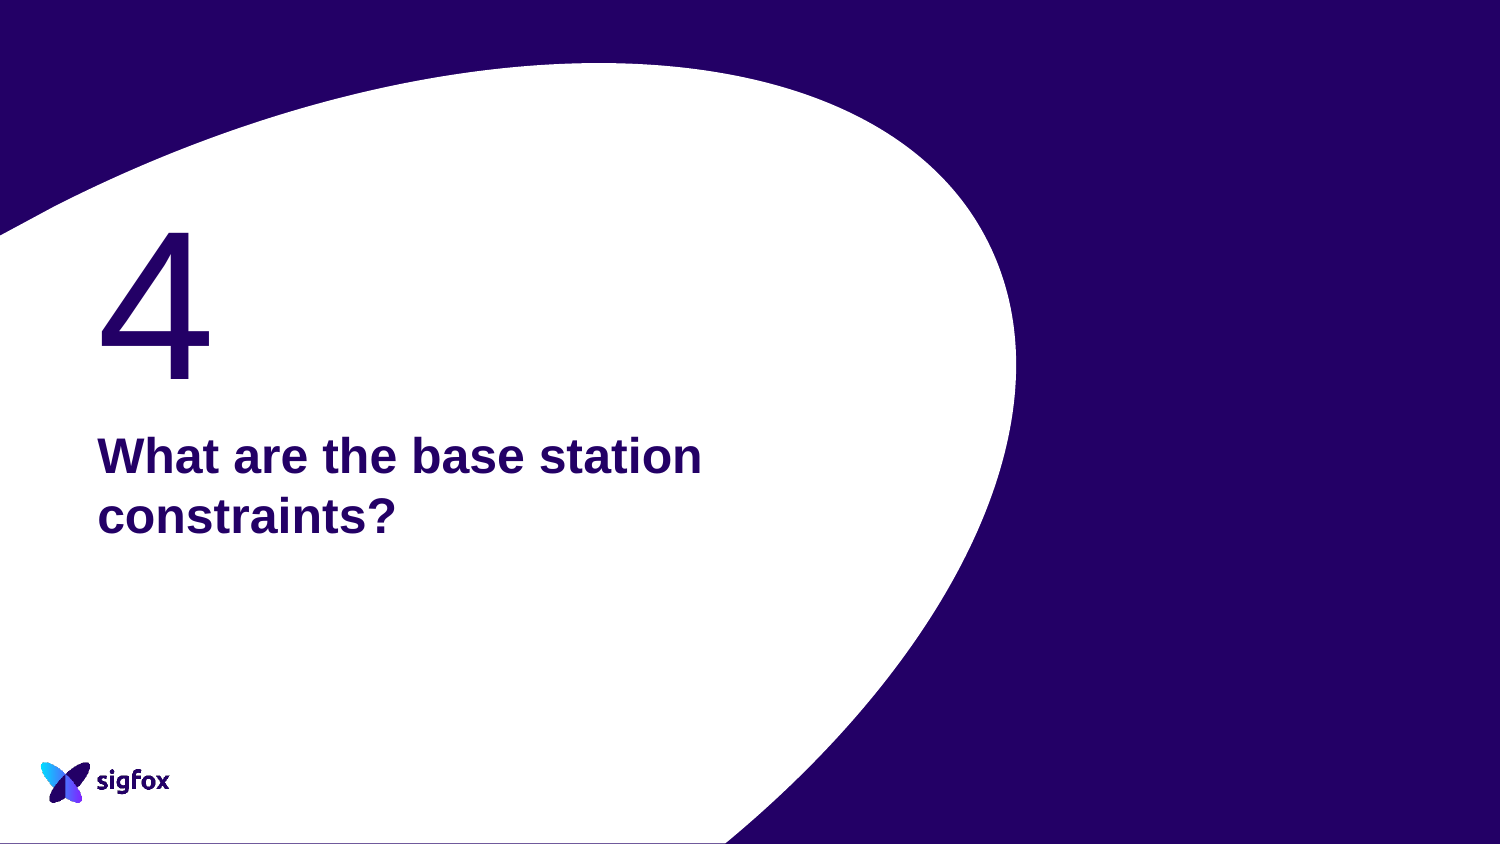

4
What are the base station constraints?